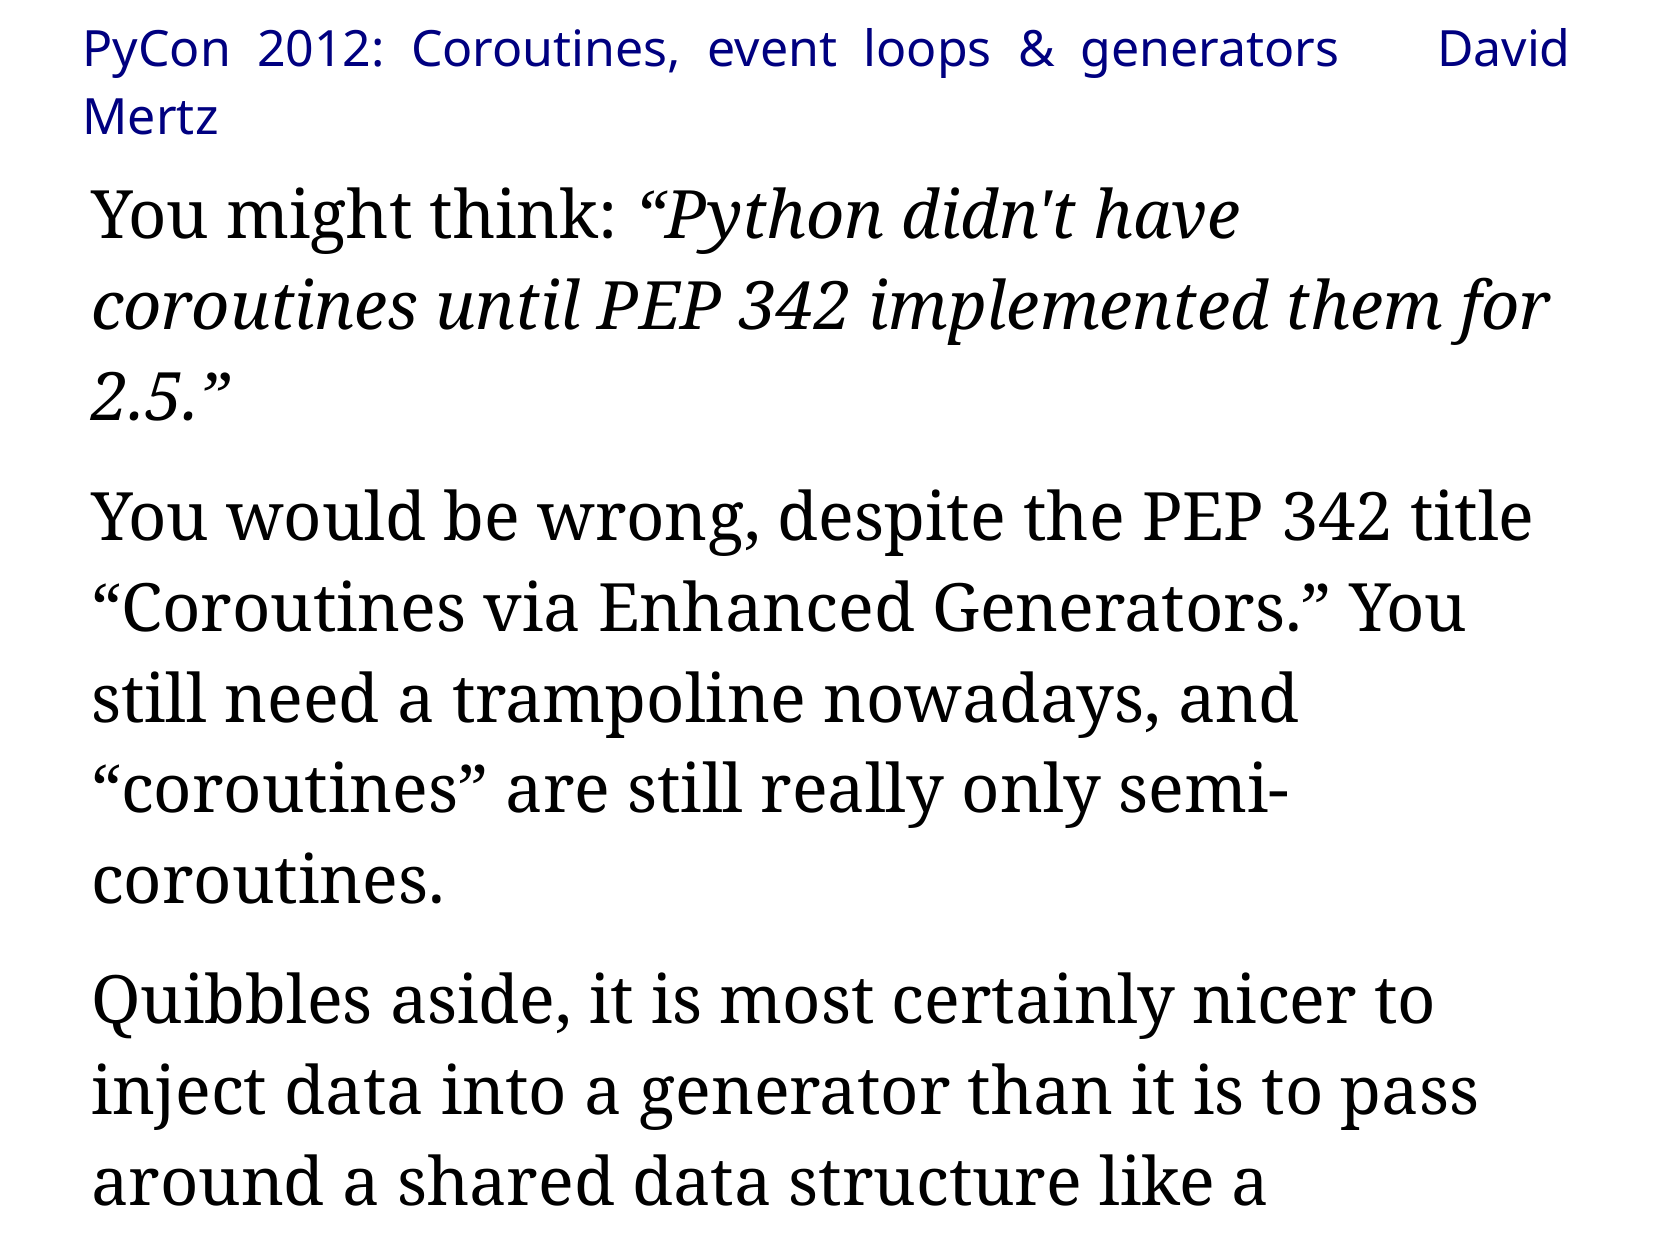

PyCon 2012: Coroutines, event loops & generators		David Mertz
# You might think: “Python didn't have coroutines until PEP 342 implemented them for 2.5.”
You would be wrong, despite the PEP 342 title “Coroutines via Enhanced Generators.” You still need a trampoline nowadays, and “coroutines” are still really only semi-coroutines.
Quibbles aside, it is most certainly nicer to inject data into a generator than it is to pass around a shared data structure like a Queue.Queue or a mutable type that needs housekeeping.